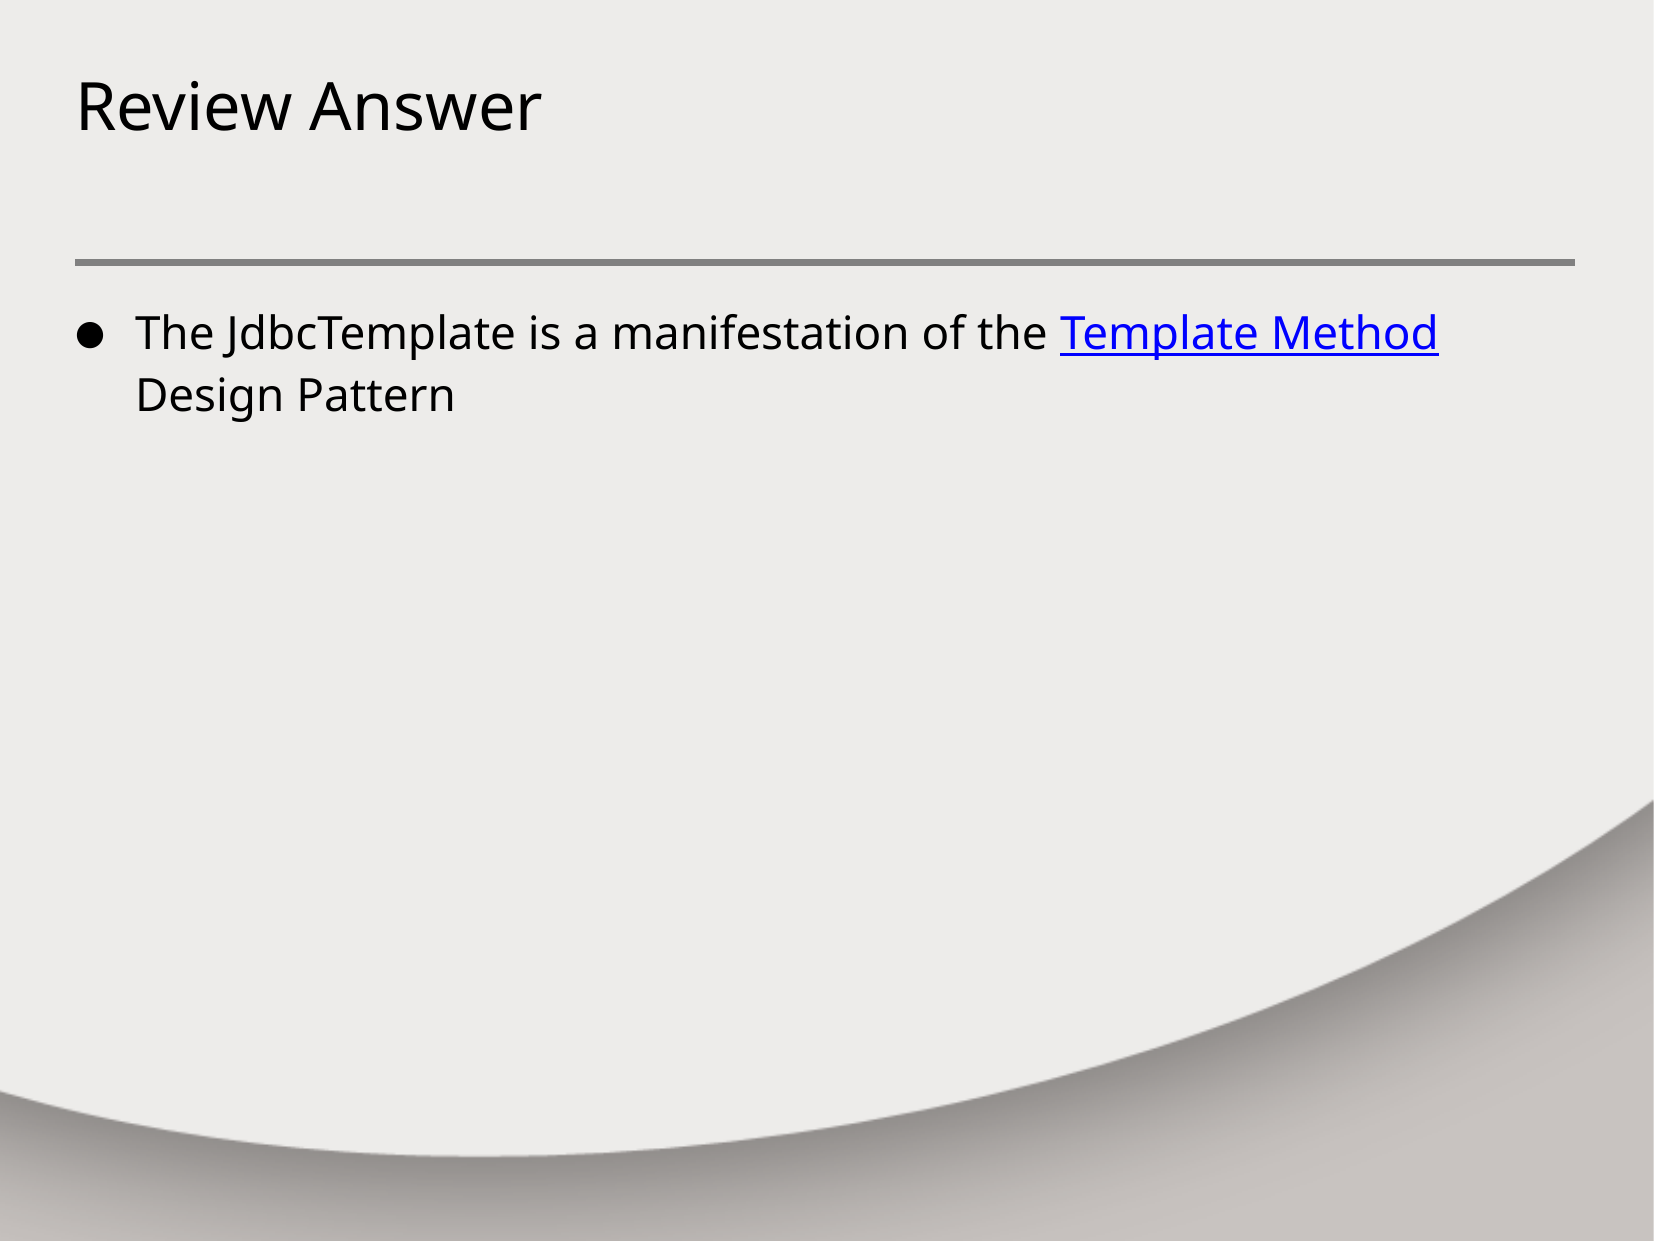

# Review Answer
The JdbcTemplate is a manifestation of the Template Method Design Pattern